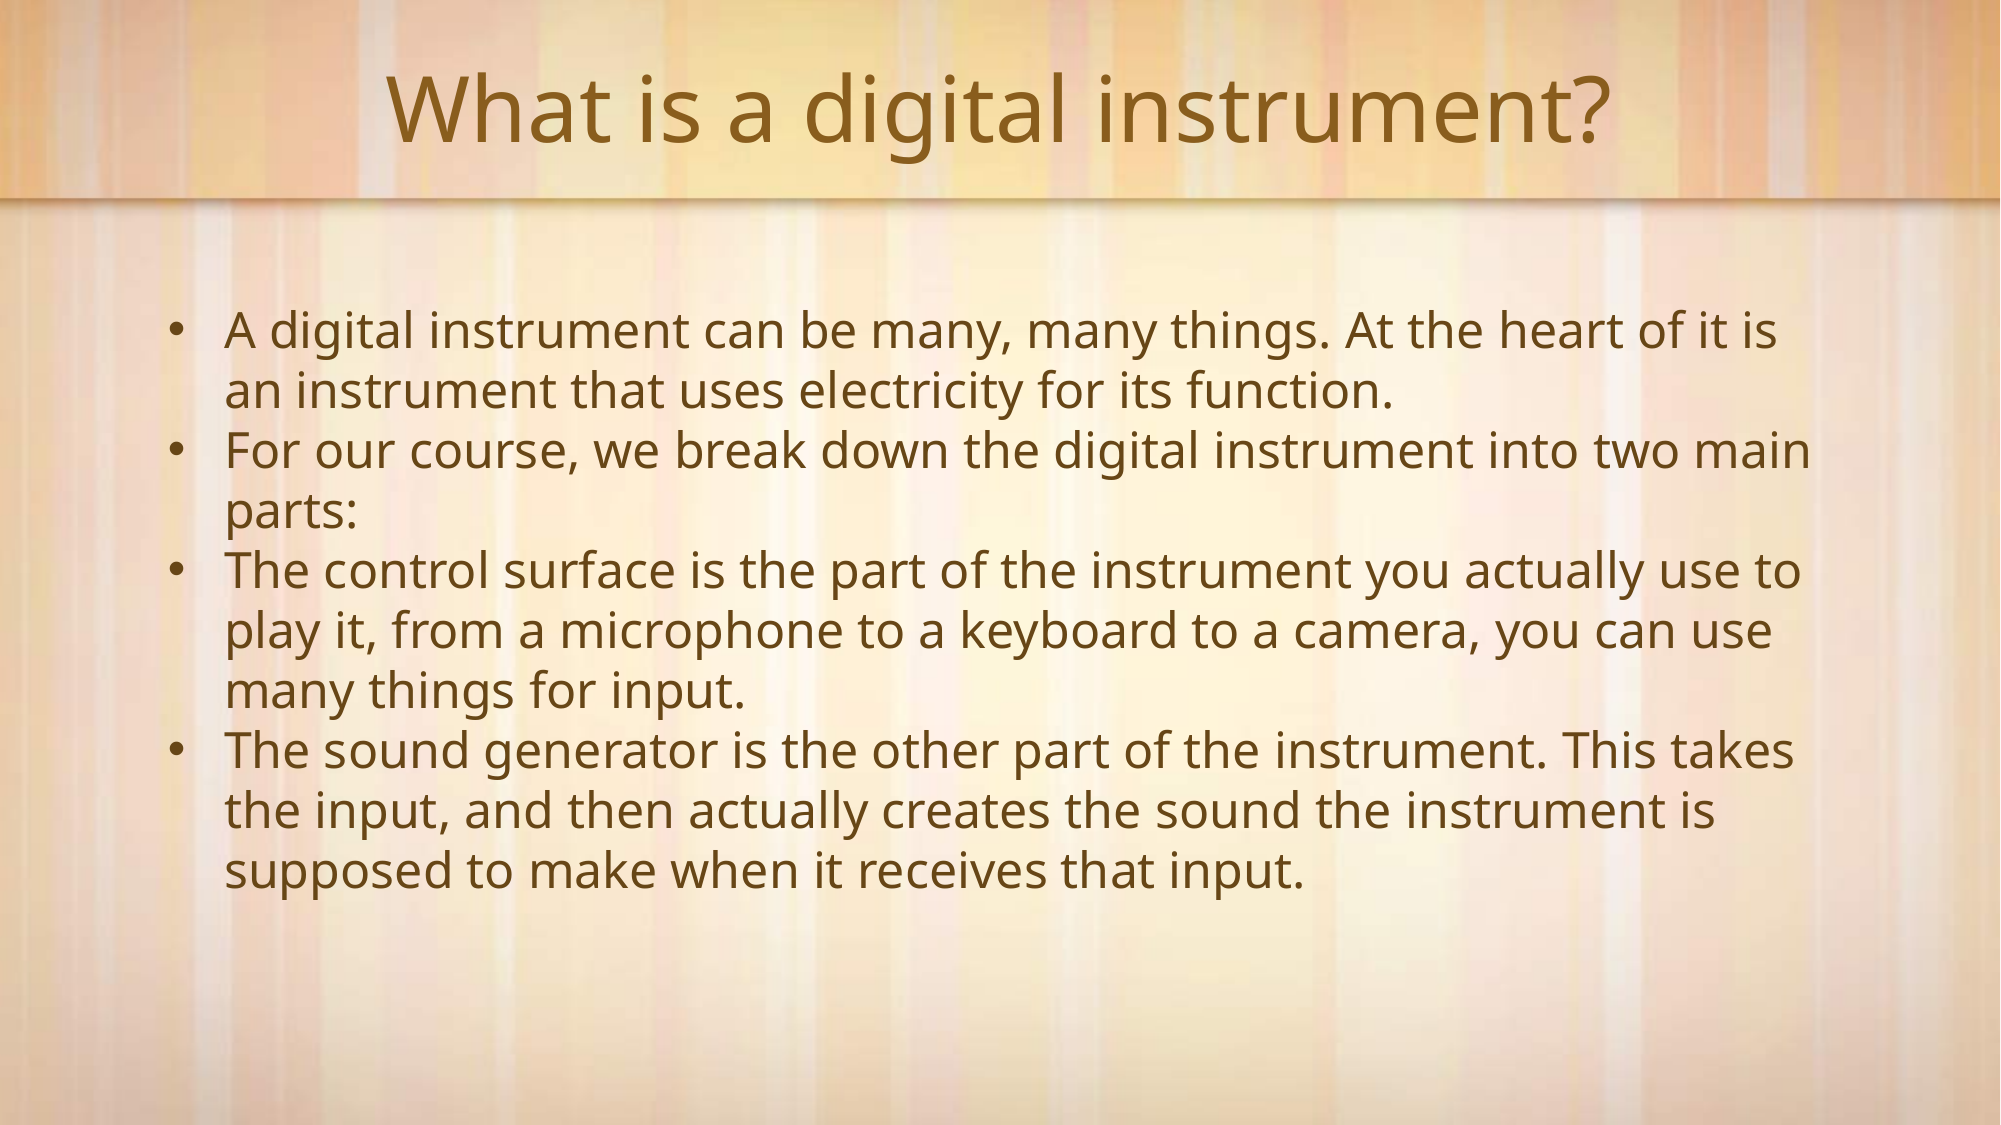

What is a digital instrument?
# A digital instrument can be many, many things. At the heart of it is an instrument that uses electricity for its function.
For our course, we break down the digital instrument into two main parts:
The control surface is the part of the instrument you actually use to play it, from a microphone to a keyboard to a camera, you can use many things for input.
The sound generator is the other part of the instrument. This takes the input, and then actually creates the sound the instrument is supposed to make when it receives that input.